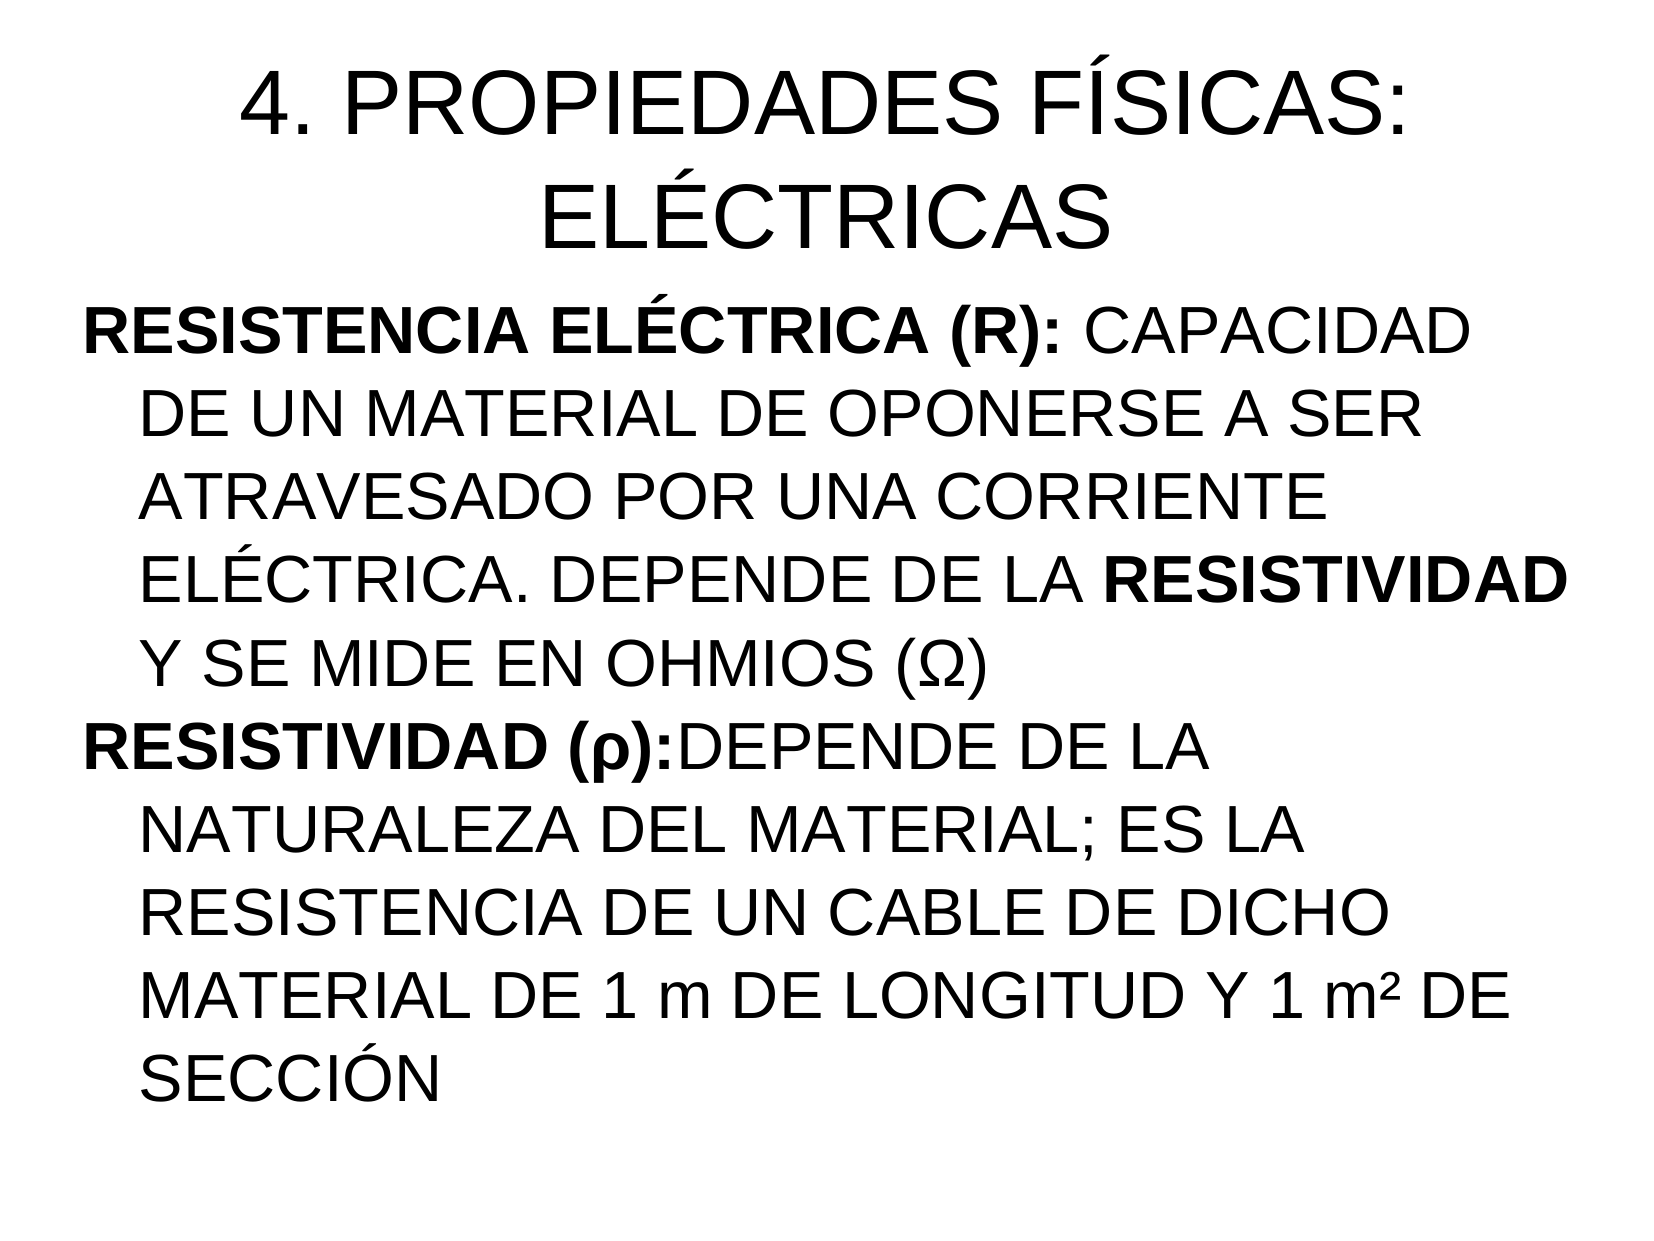

4. PROPIEDADES FÍSICAS: ELÉCTRICAS
# RESISTENCIA ELÉCTRICA (R): CAPACIDAD DE UN MATERIAL DE OPONERSE A SER ATRAVESADO POR UNA CORRIENTE ELÉCTRICA. DEPENDE DE LA RESISTIVIDAD Y SE MIDE EN OHMIOS (Ω)
RESISTIVIDAD (ρ):DEPENDE DE LA NATURALEZA DEL MATERIAL; ES LA RESISTENCIA DE UN CABLE DE DICHO MATERIAL DE 1 m DE LONGITUD Y 1 m² DE SECCIÓN